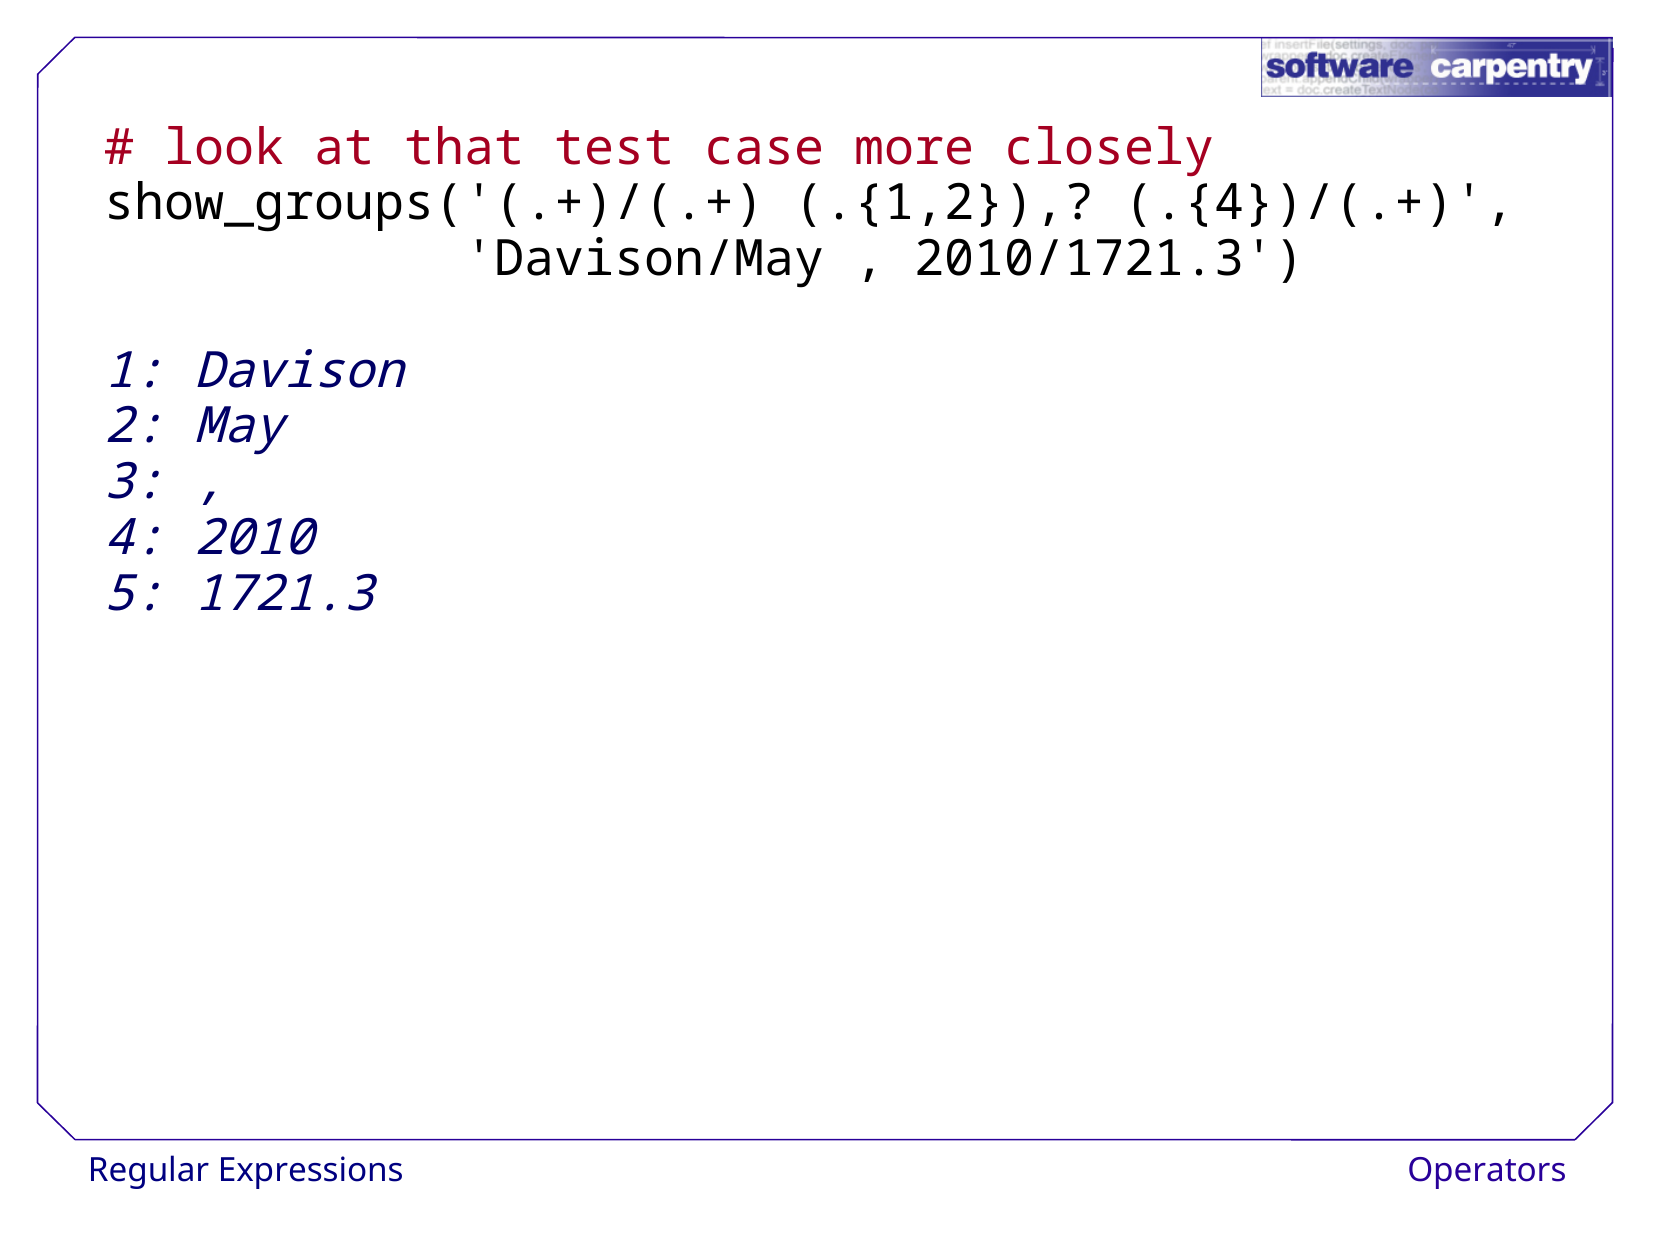

# look at that test case more closely
show_groups('(.+)/(.+) (.{1,2}),? (.{4})/(.+)',
 'Davison/May , 2010/1721.3')
1: Davison
2: May
3: ,
4: 2010
5: 1721.3